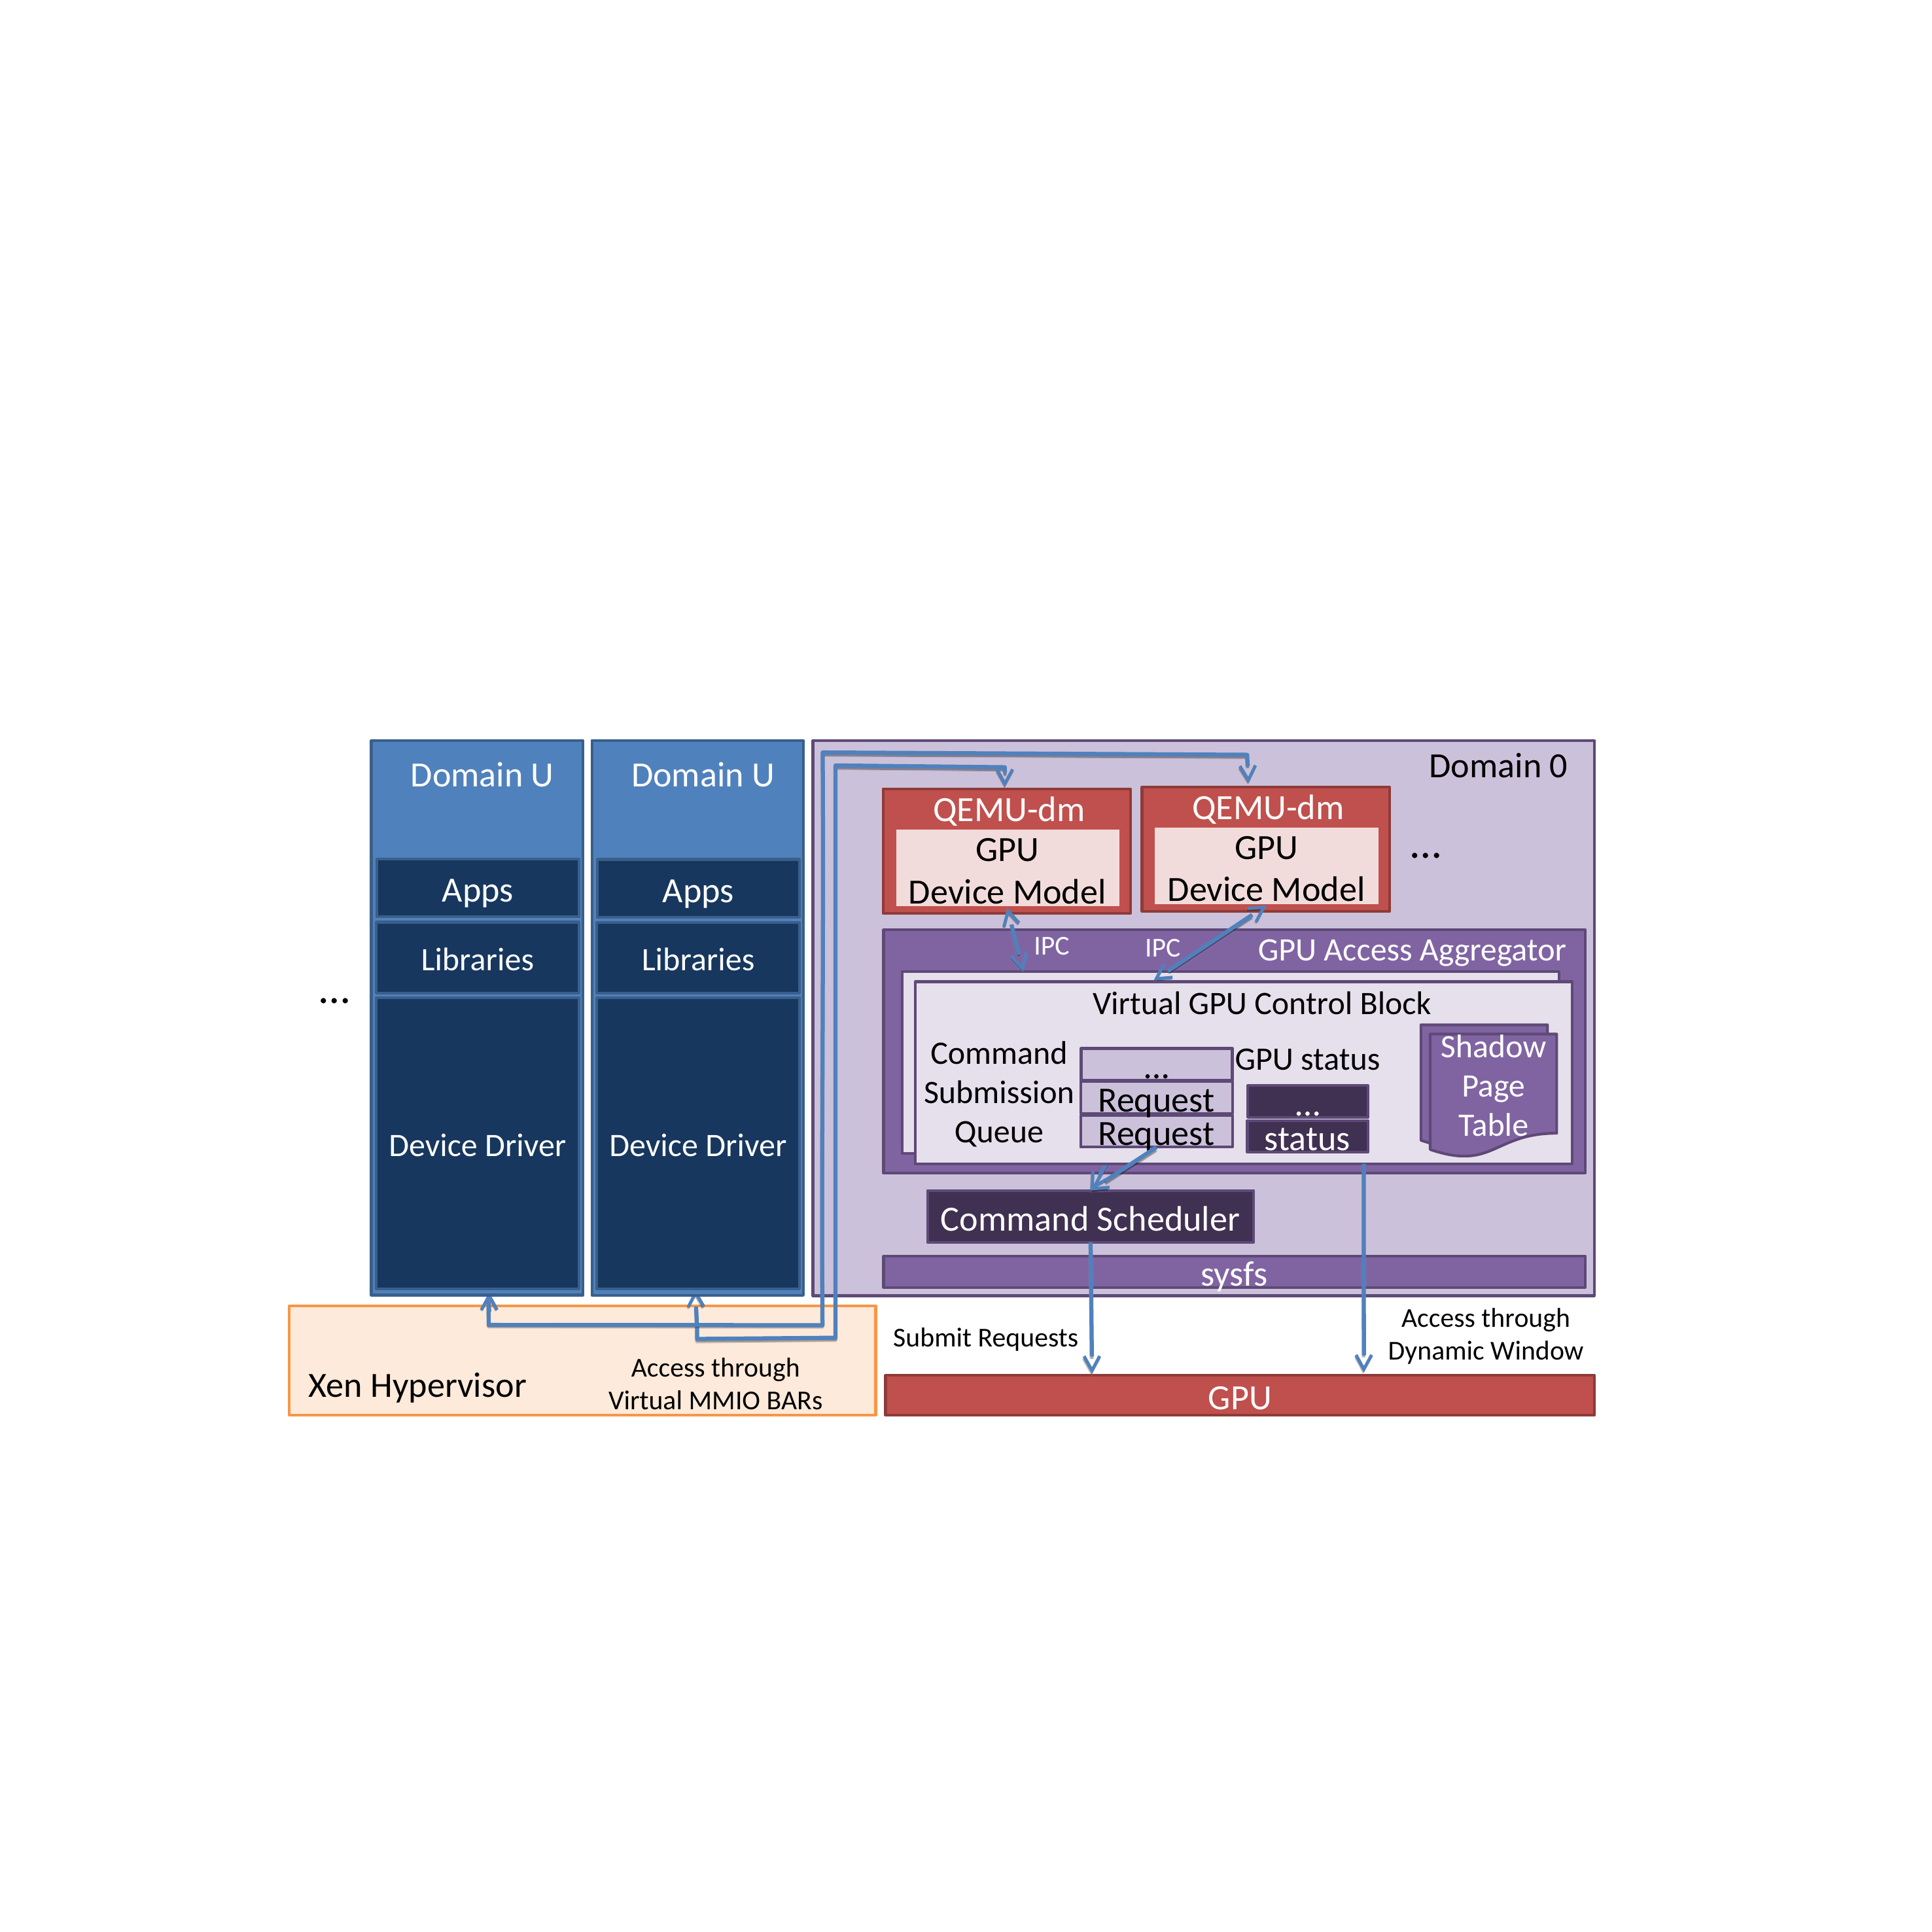

Domain 0
Domain U
Apps
Libraries
Device Driver
Domain U
Apps
Libraries
Device Driver
QEMU-dm
GPU
Device Model
QEMU-dm
GPU
Device Model
…
IPC
GPU Access Aggregator
IPC
…
Virtual GPU Control Block
Command
Submission
Queue
GPU status
…
Request
Request
…
status
Shadow
Page
Table
Command Scheduler
sysfs
Access through
Dynamic Window
Submit Requests
Access through
Virtual MMIO BARs
Xen Hypervisor
GPU